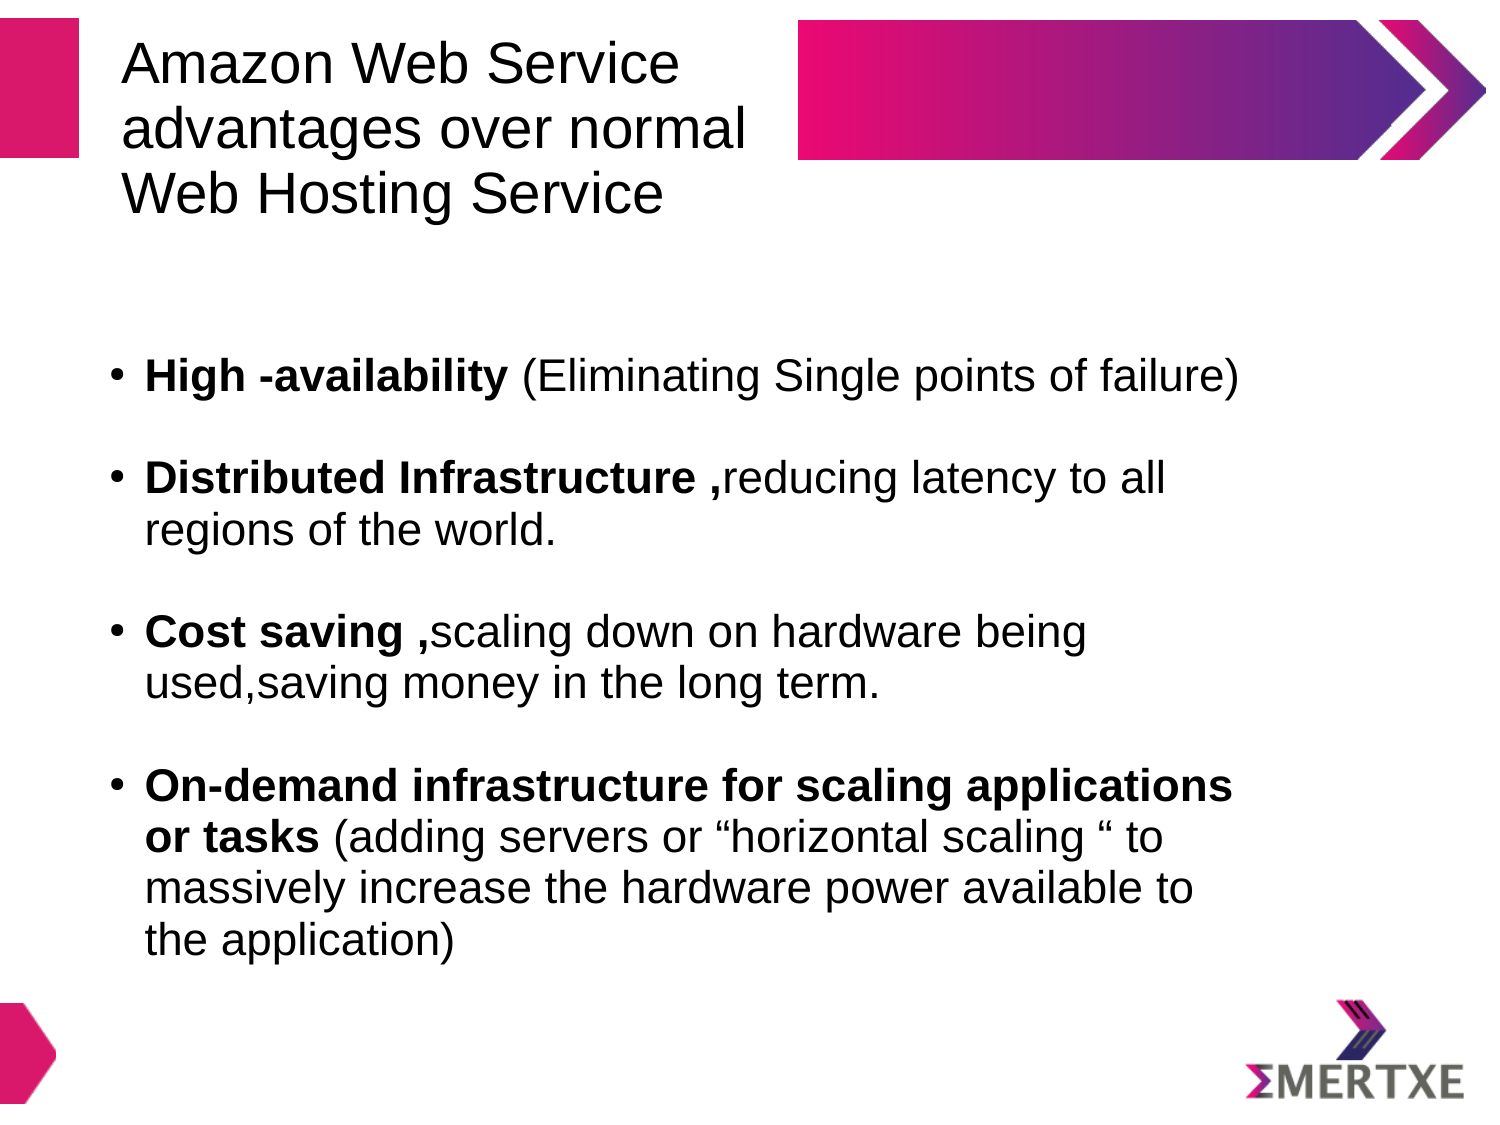

Amazon Web Service advantages over normal Web Hosting Service
High -availability (Eliminating Single points of failure)
Distributed Infrastructure ,reducing latency to all regions of the world.
Cost saving ,scaling down on hardware being used,saving money in the long term.
On-demand infrastructure for scaling applications or tasks (adding servers or “horizontal scaling “ to massively increase the hardware power available to the application)